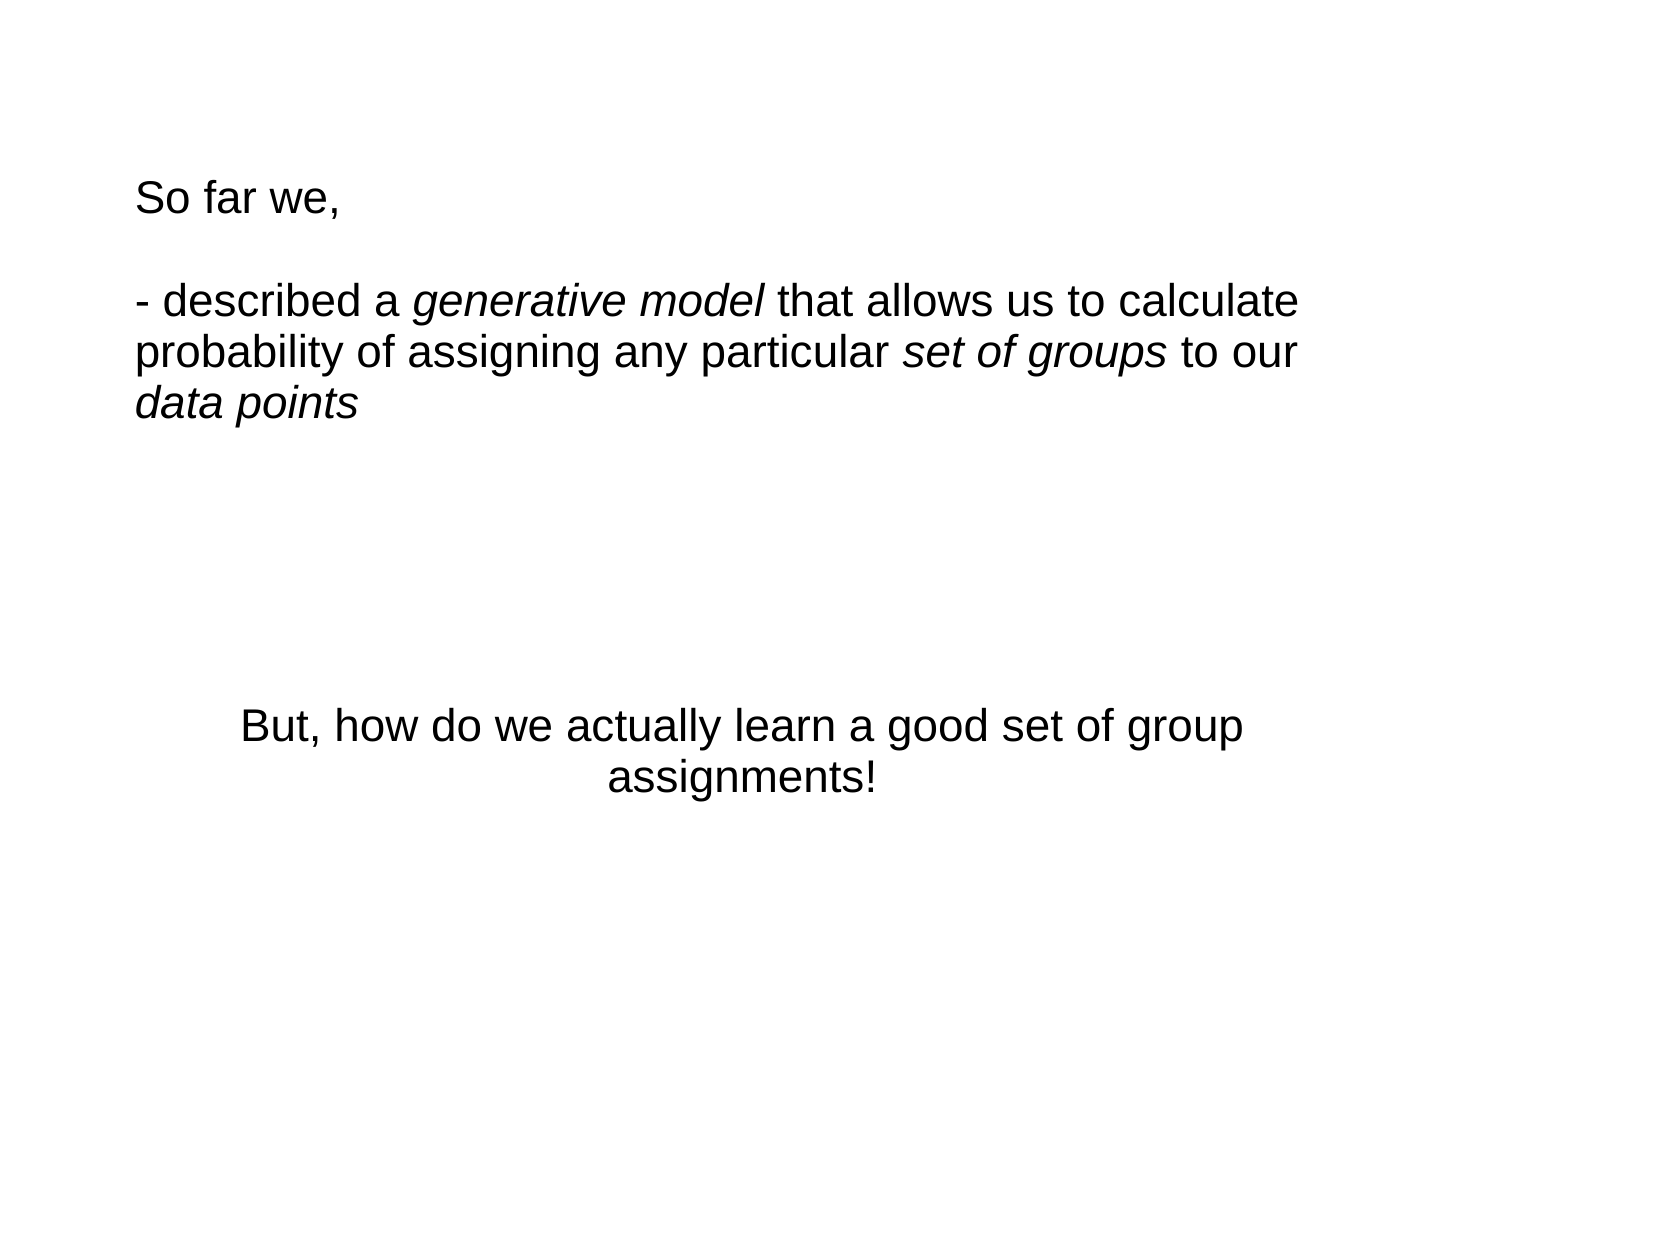

So far we,
- described a generative model that allows us to calculate probability of assigning any particular set of groups to our data points
But, how do we actually learn a good set of group assignments!